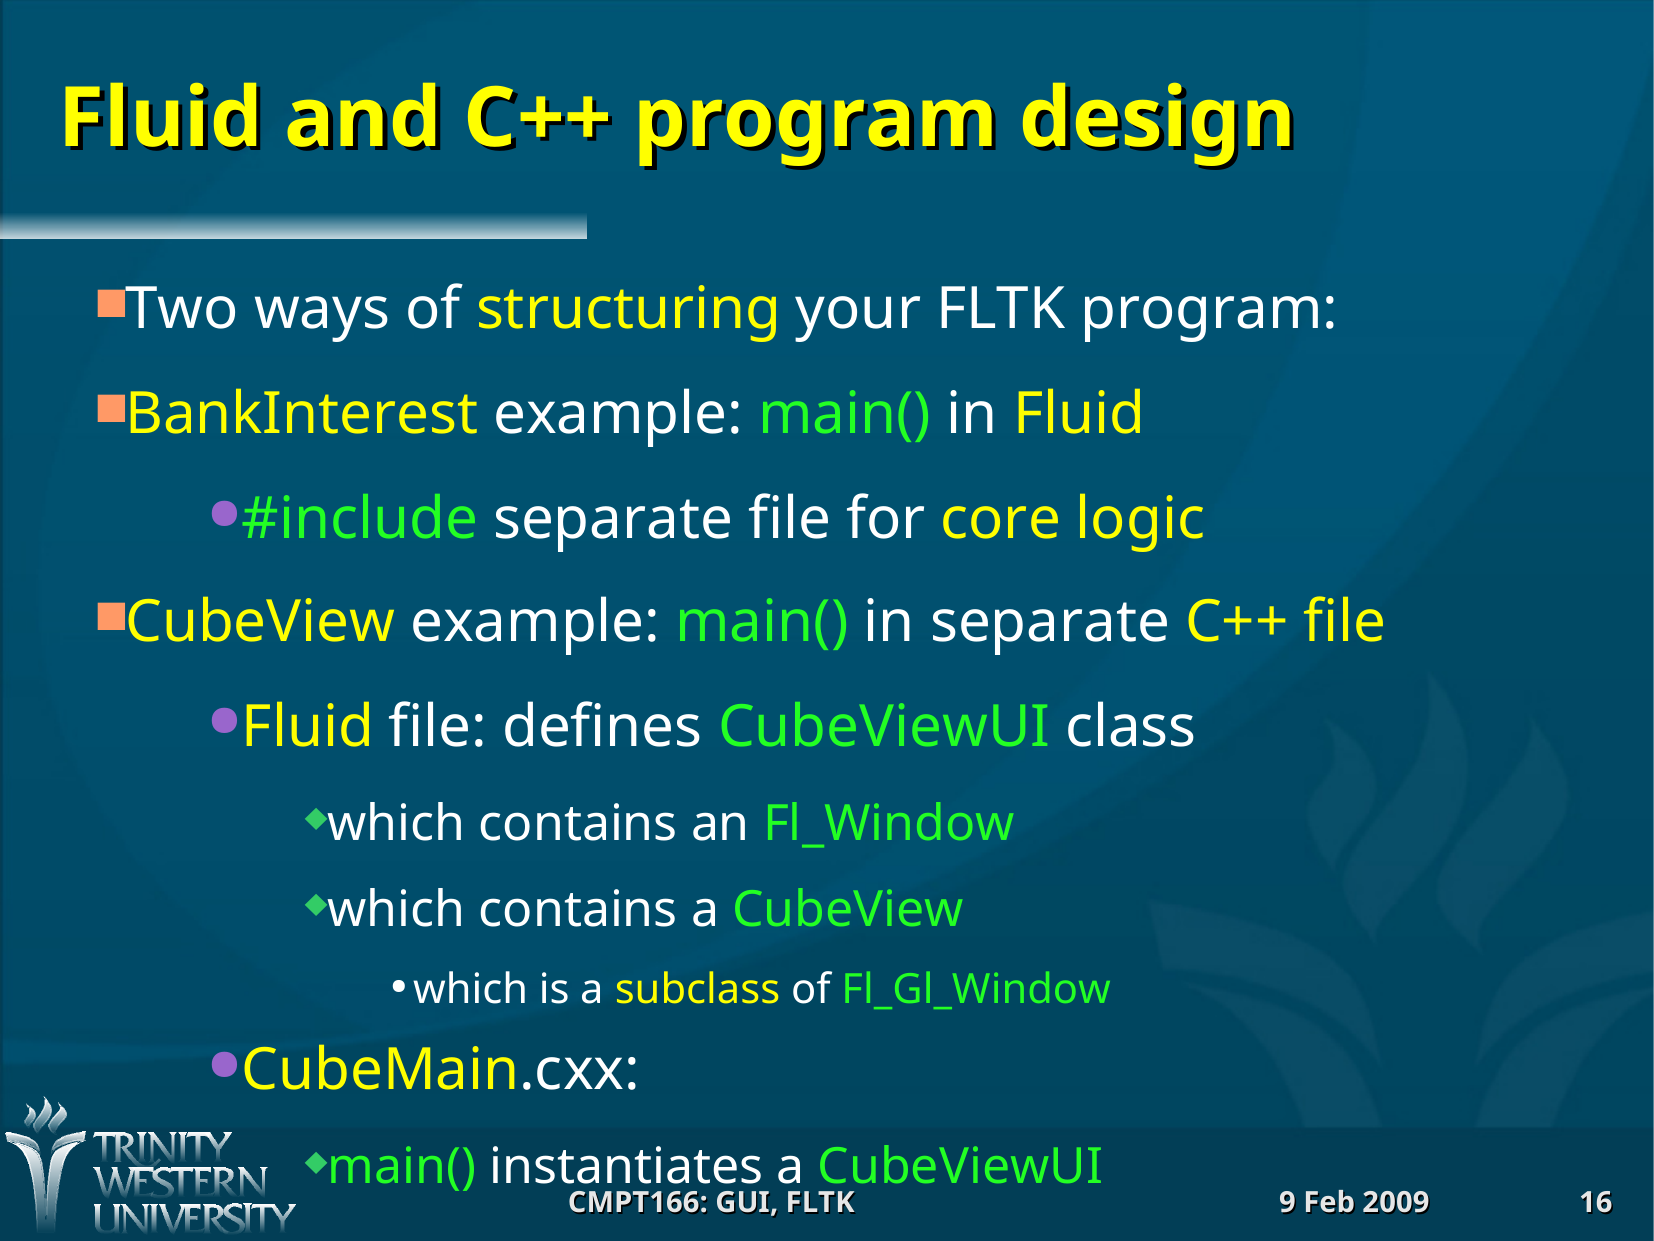

# Fluid and C++ program design
Two ways of structuring your FLTK program:
BankInterest example: main() in Fluid
#include separate file for core logic
CubeView example: main() in separate C++ file
Fluid file: defines CubeViewUI class
which contains an Fl_Window
which contains a CubeView
which is a subclass of Fl_Gl_Window
CubeMain.cxx:
main() instantiates a CubeViewUI
CMPT166: GUI, FLTK
9 Feb 2009
16